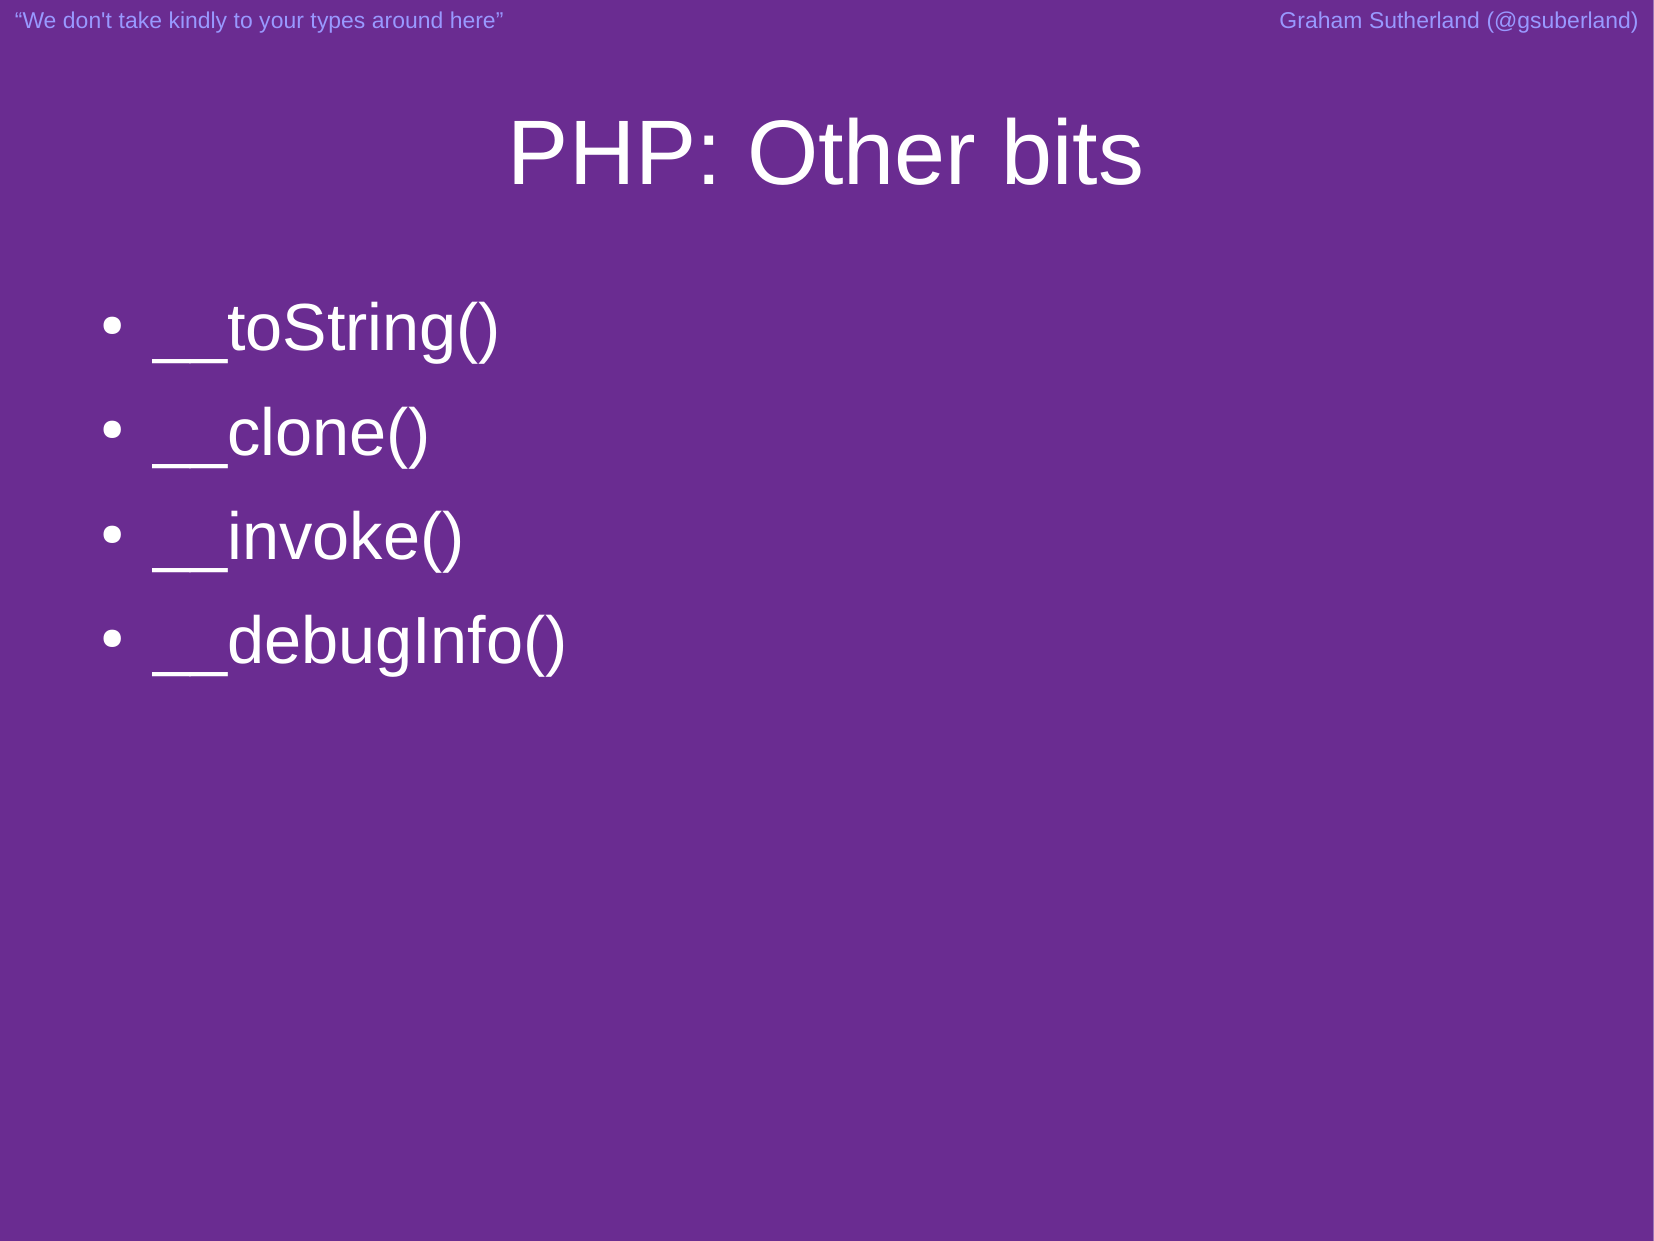

# PHP: Other bits
__toString()
__clone()
__invoke()
__debugInfo()